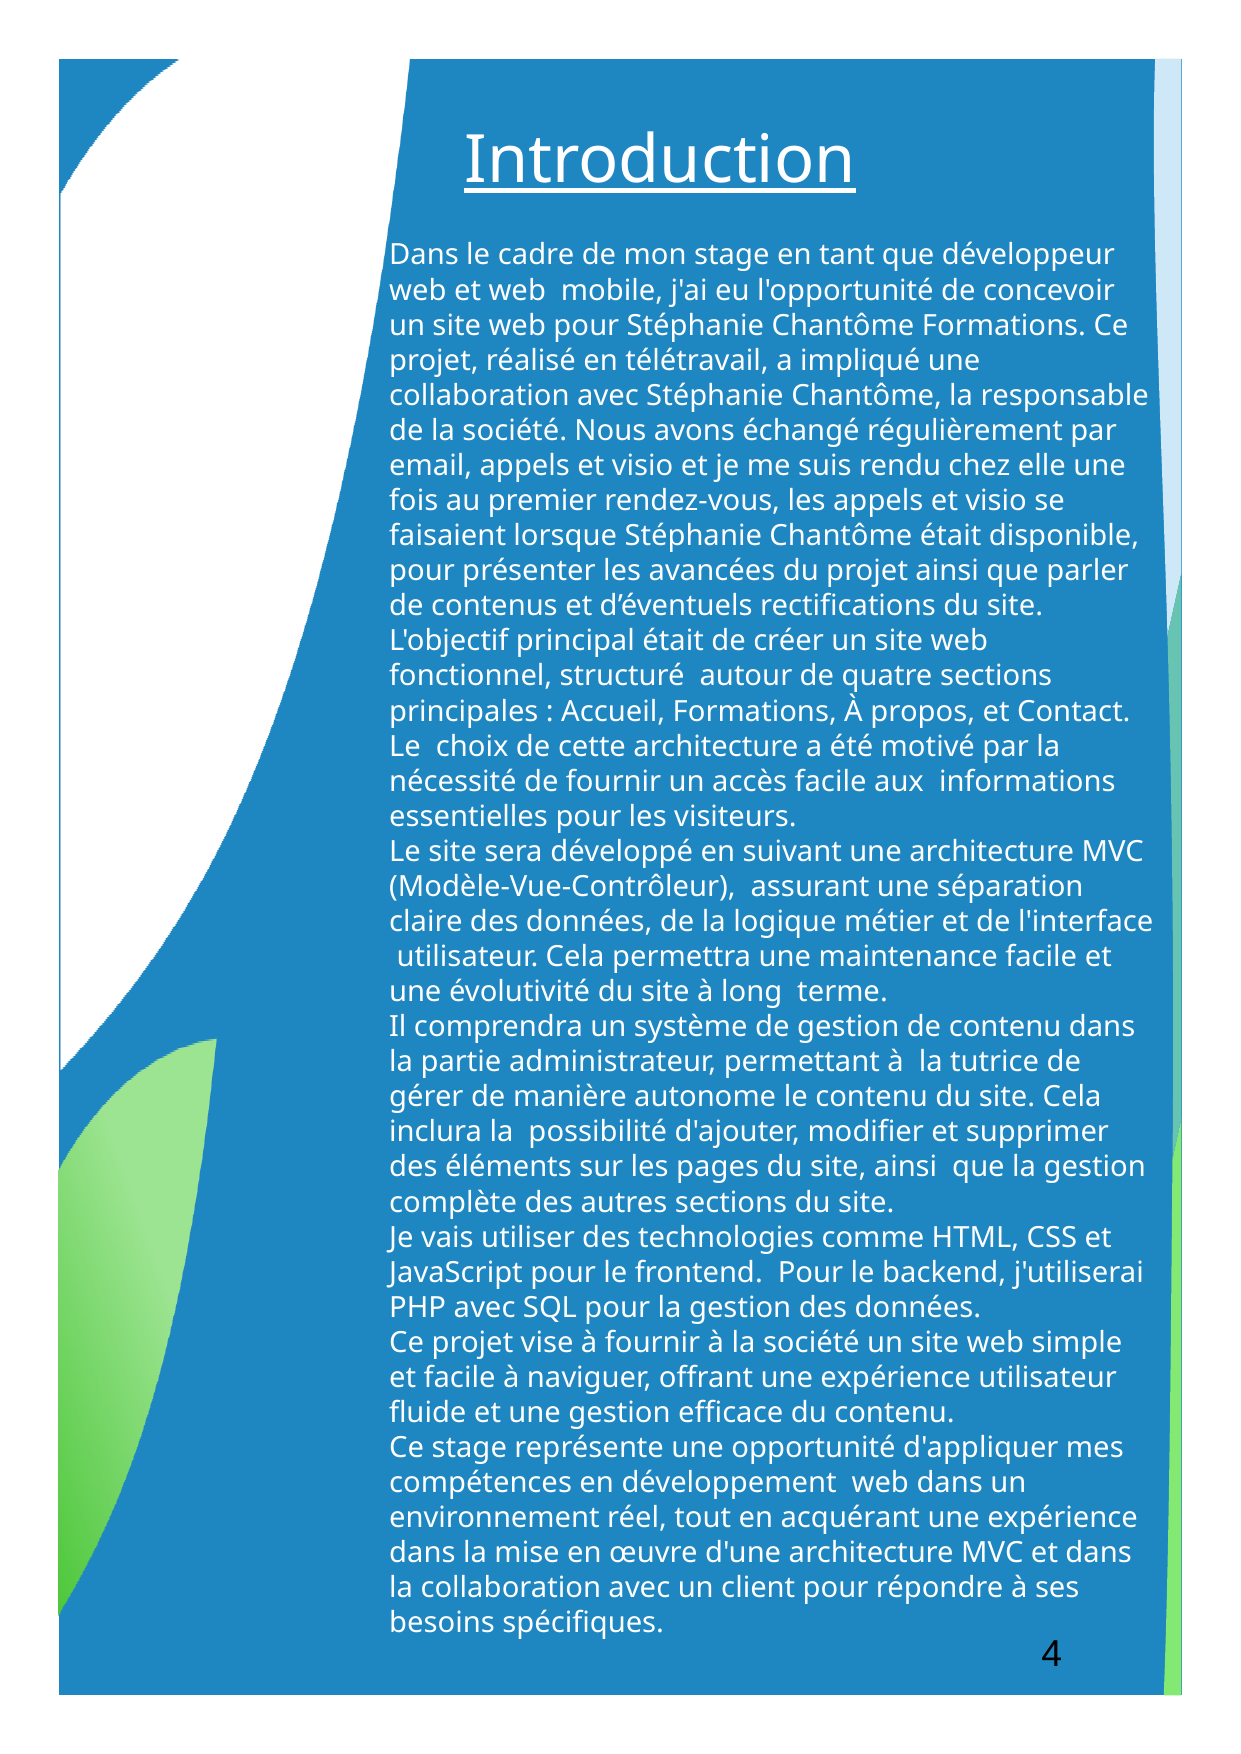

Introduction
Dans le cadre de mon stage en tant que développeur web et web mobile, j'ai eu l'opportunité de concevoir un site web pour Stéphanie Chantôme Formations. Ce projet, réalisé en télétravail, a impliqué une collaboration avec Stéphanie Chantôme, la responsable de la société. Nous avons échangé régulièrement par email, appels et visio et je me suis rendu chez elle une fois au premier rendez-vous, les appels et visio se faisaient lorsque Stéphanie Chantôme était disponible, pour présenter les avancées du projet ainsi que parler de contenus et d’éventuels rectifications du site.
L'objectif principal était de créer un site web fonctionnel, structuré autour de quatre sections principales : Accueil, Formations, À propos, et Contact. Le choix de cette architecture a été motivé par la nécessité de fournir un accès facile aux informations essentielles pour les visiteurs.
Le site sera développé en suivant une architecture MVC (Modèle-Vue-Contrôleur), assurant une séparation claire des données, de la logique métier et de l'interface utilisateur. Cela permettra une maintenance facile et une évolutivité du site à long terme.
Il comprendra un système de gestion de contenu dans la partie administrateur, permettant à la tutrice de gérer de manière autonome le contenu du site. Cela inclura la possibilité d'ajouter, modifier et supprimer des éléments sur les pages du site, ainsi que la gestion complète des autres sections du site.
Je vais utiliser des technologies comme HTML, CSS et JavaScript pour le frontend. Pour le backend, j'utiliserai PHP avec SQL pour la gestion des données.
Ce projet vise à fournir à la société un site web simple et facile à naviguer, offrant une expérience utilisateur fluide et une gestion efficace du contenu.
Ce stage représente une opportunité d'appliquer mes compétences en développement web dans un environnement réel, tout en acquérant une expérience dans la mise en œuvre d'une architecture MVC et dans la collaboration avec un client pour répondre à ses besoins spécifiques.